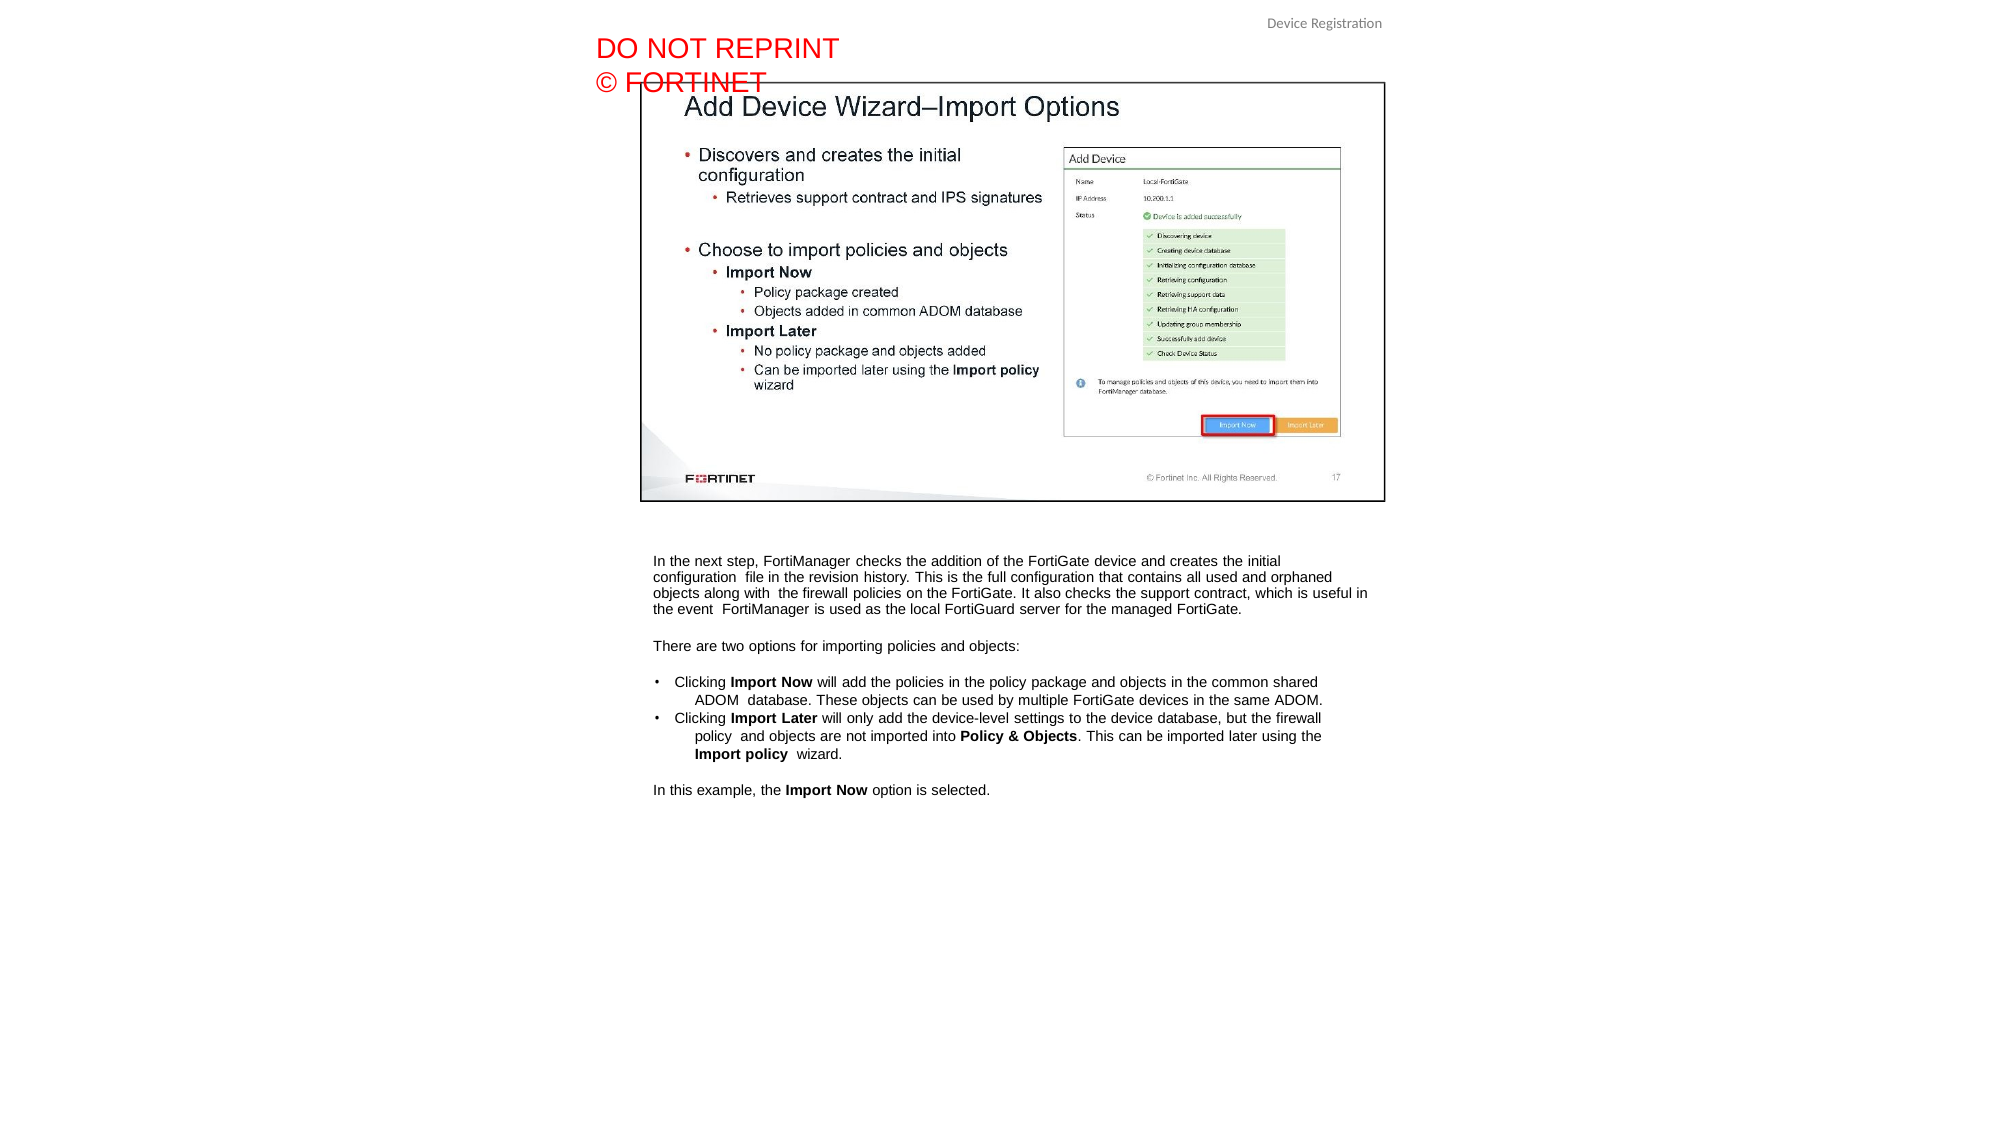

Device Registration
DO NOT REPRINT
© FORTINET
In the next step, FortiManager checks the addition of the FortiGate device and creates the initial configuration file in the revision history. This is the full configuration that contains all used and orphaned objects along with the firewall policies on the FortiGate. It also checks the support contract, which is useful in the event FortiManager is used as the local FortiGuard server for the managed FortiGate.
There are two options for importing policies and objects:
Clicking Import Now will add the policies in the policy package and objects in the common shared ADOM database. These objects can be used by multiple FortiGate devices in the same ADOM.
Clicking Import Later will only add the device-level settings to the device database, but the firewall policy and objects are not imported into Policy & Objects. This can be imported later using the Import policy wizard.
In this example, the Import Now option is selected.
FortiManager 6.2 Study Guide